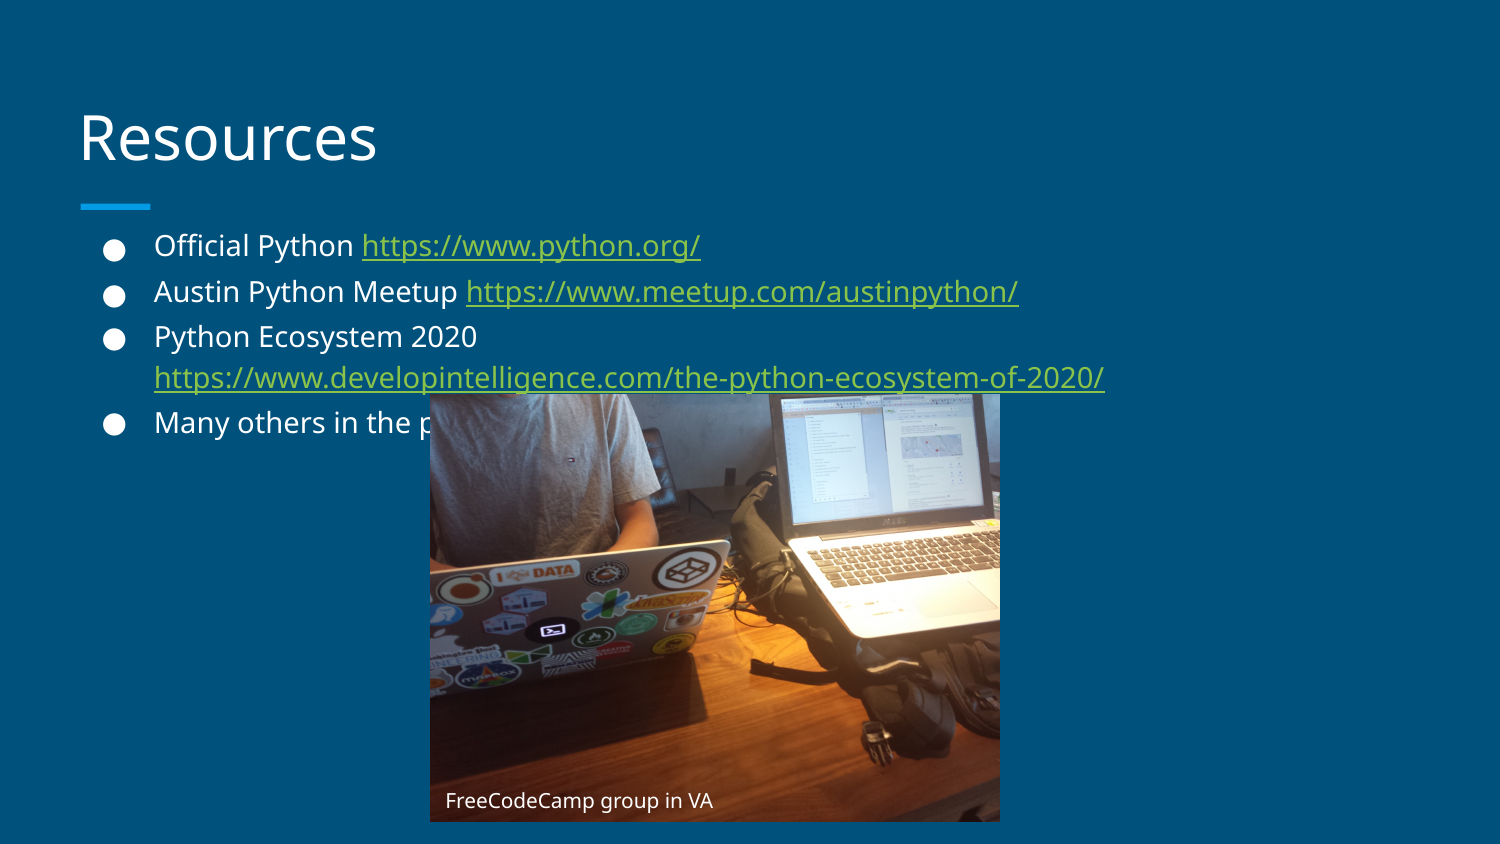

# Resources
Official Python https://www.python.org/
Austin Python Meetup https://www.meetup.com/austinpython/
Python Ecosystem 2020 https://www.developintelligence.com/the-python-ecosystem-of-2020/
Many others in the presenter notes throughout presentation!!
FreeCodeCamp group in VA